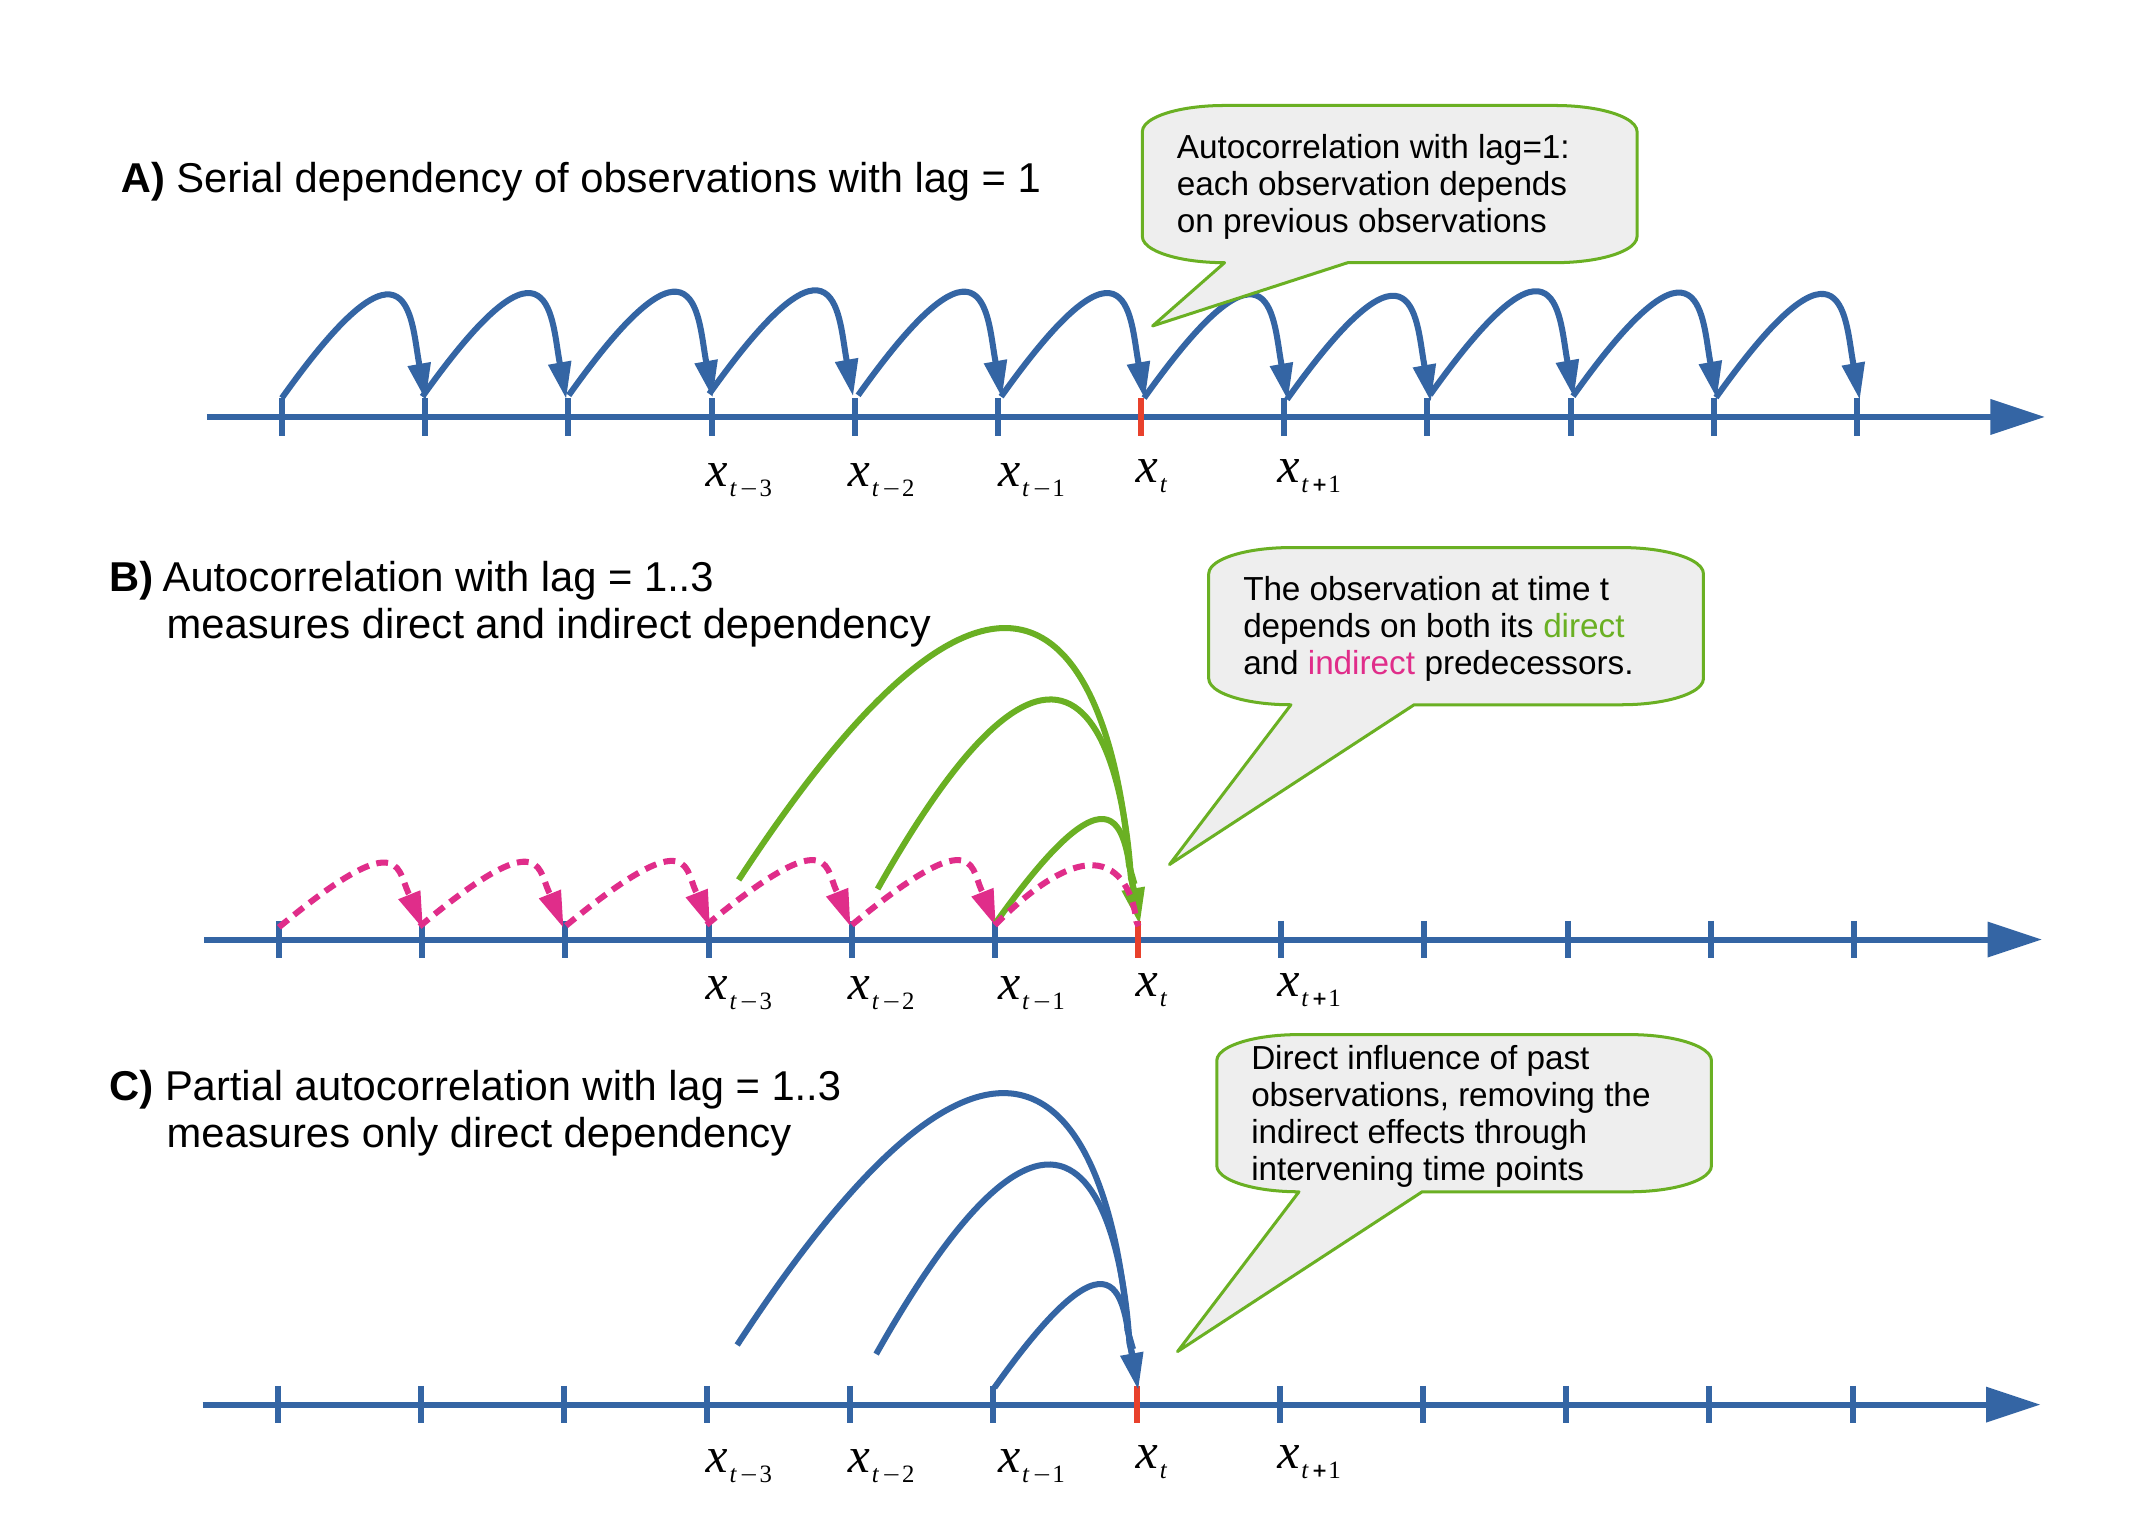

Autocorrelation with lag=1:
each observation depends on previous observations
A) Serial dependency of observations with lag = 1
B) Autocorrelation with lag = 1..3
 measures direct and indirect dependency
The observation at time t depends on both its direct and indirect predecessors.
Direct influence of past observations, removing the indirect effects through intervening time points
C) Partial autocorrelation with lag = 1..3
 measures only direct dependency